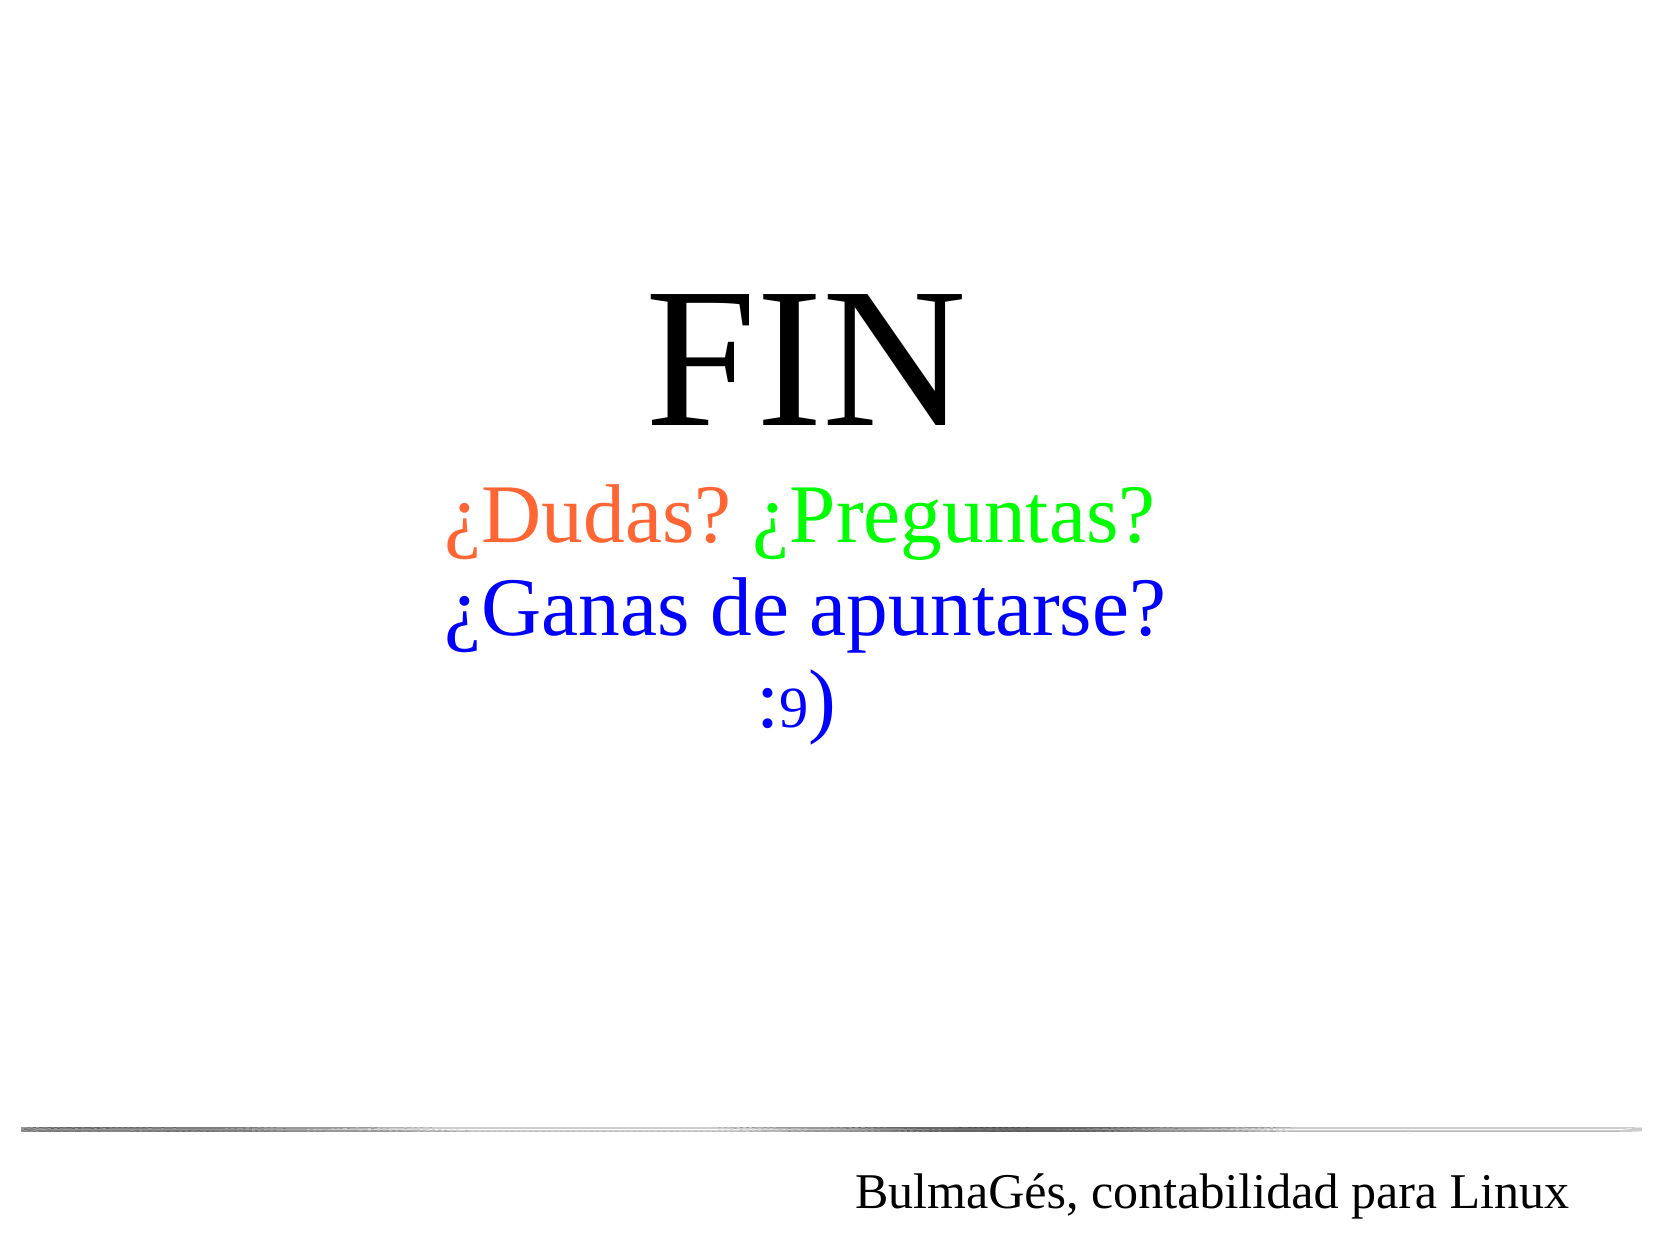

FIN
¿Dudas? ¿Preguntas?
¿Ganas de apuntarse?
 :9)
BulmaGés, contabilidad para Linux